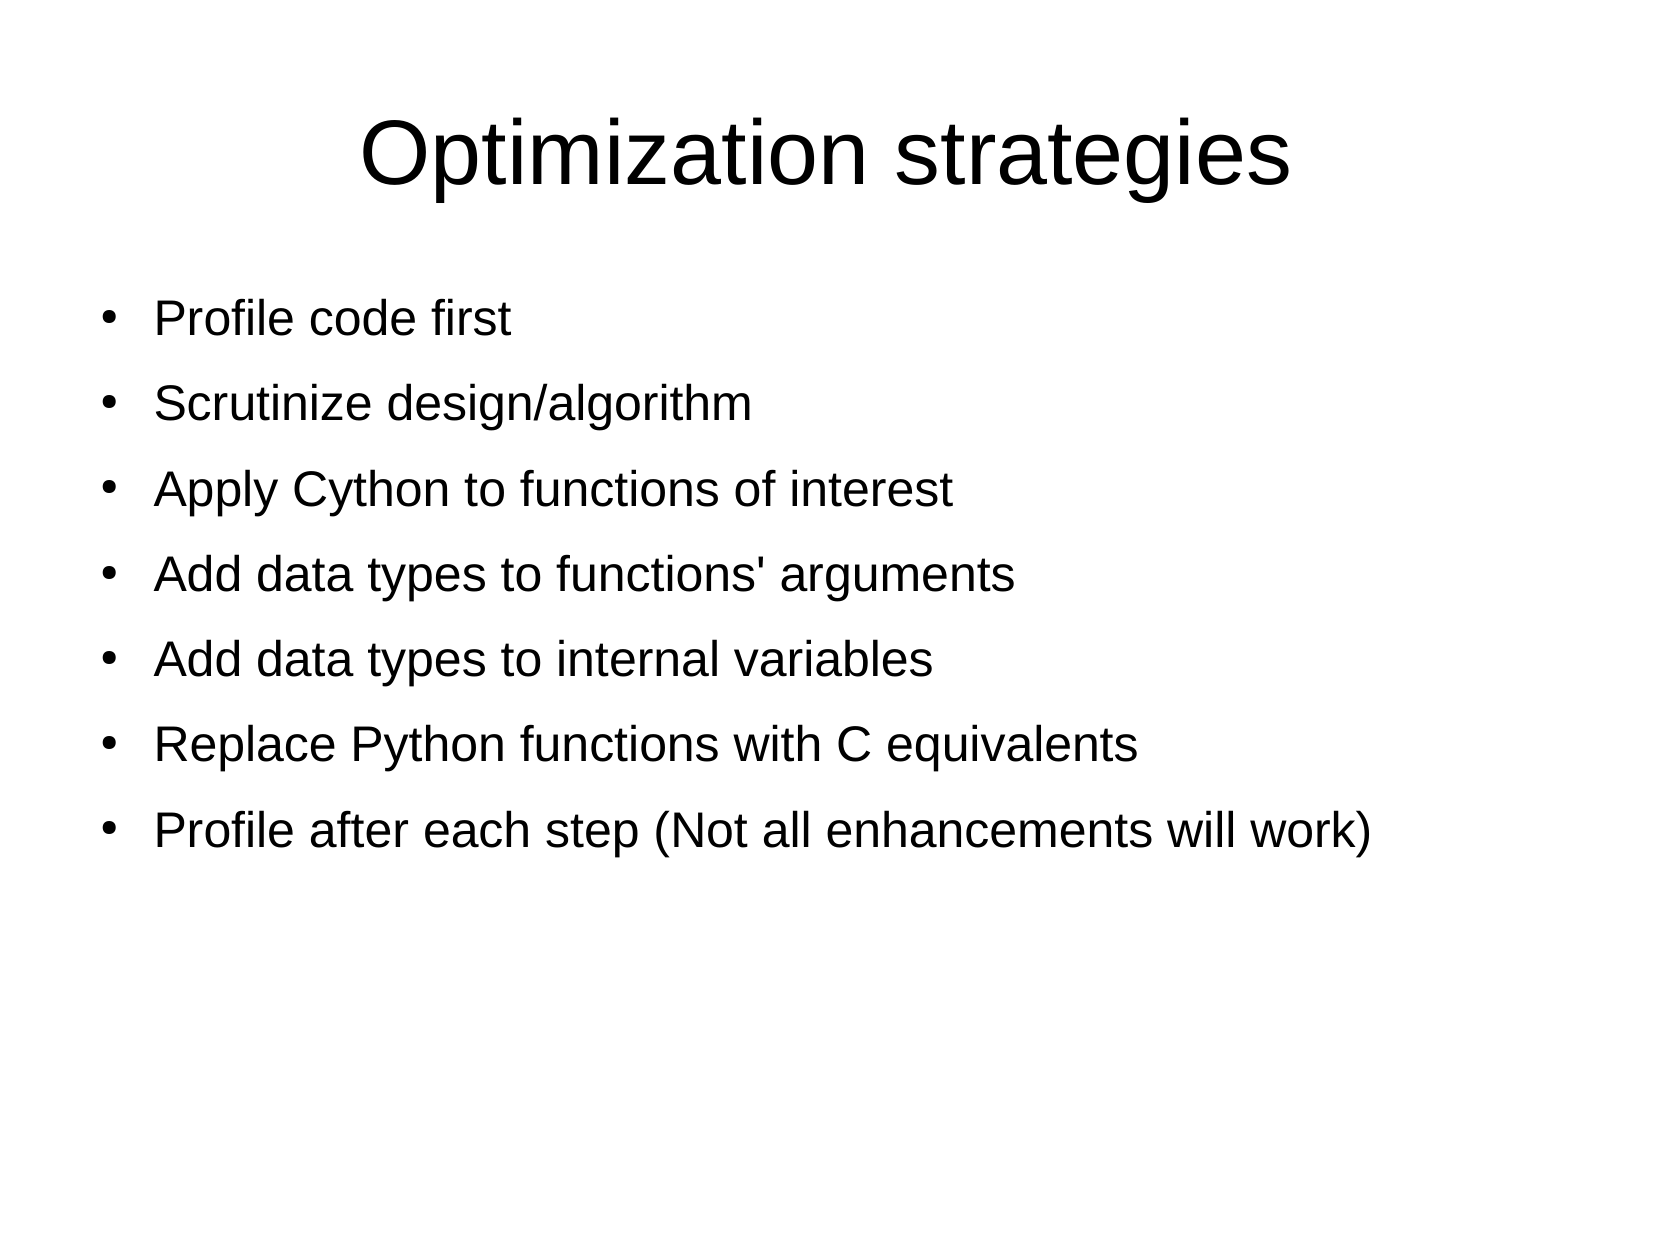

# Optimization strategies
Profile code first
Scrutinize design/algorithm
Apply Cython to functions of interest
Add data types to functions' arguments
Add data types to internal variables
Replace Python functions with C equivalents
Profile after each step (Not all enhancements will work)